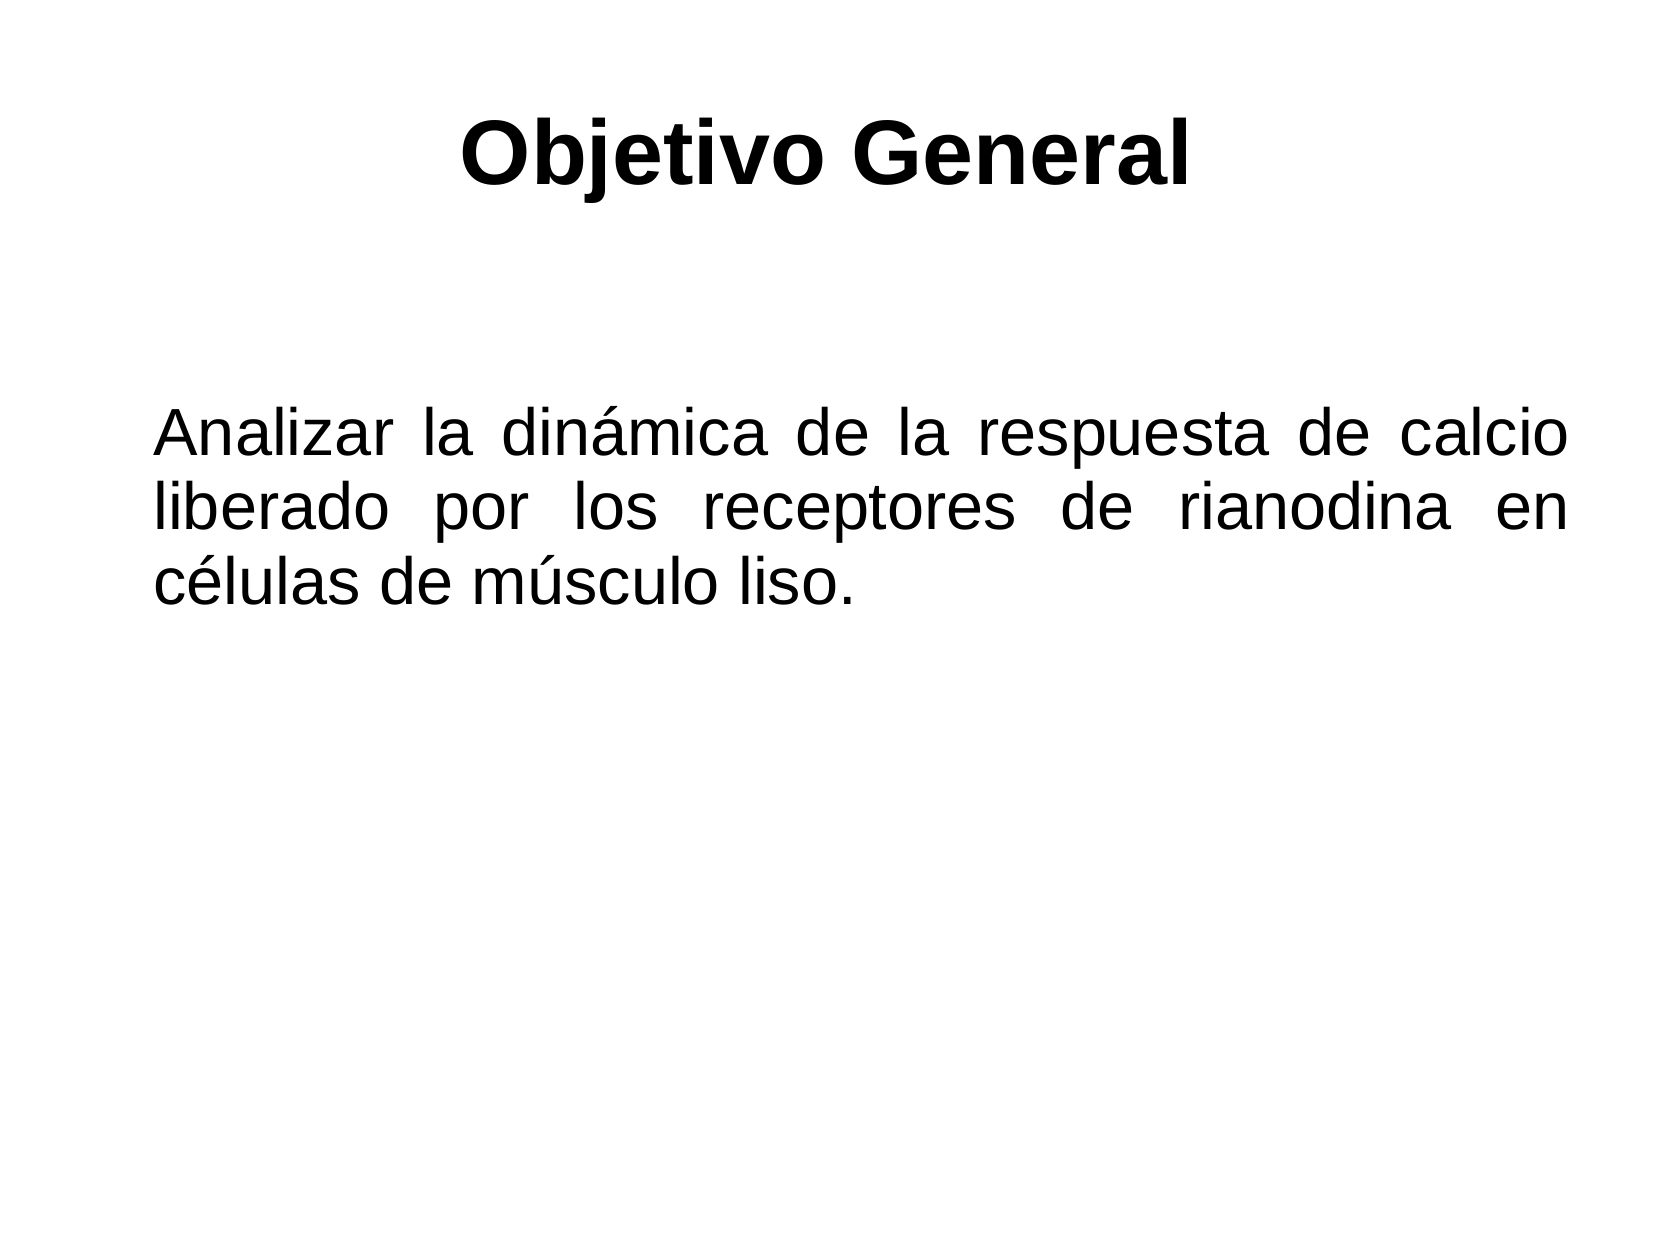

# Objetivo General
Analizar la dinámica de la respuesta de calcio liberado por los receptores de rianodina en células de músculo liso.